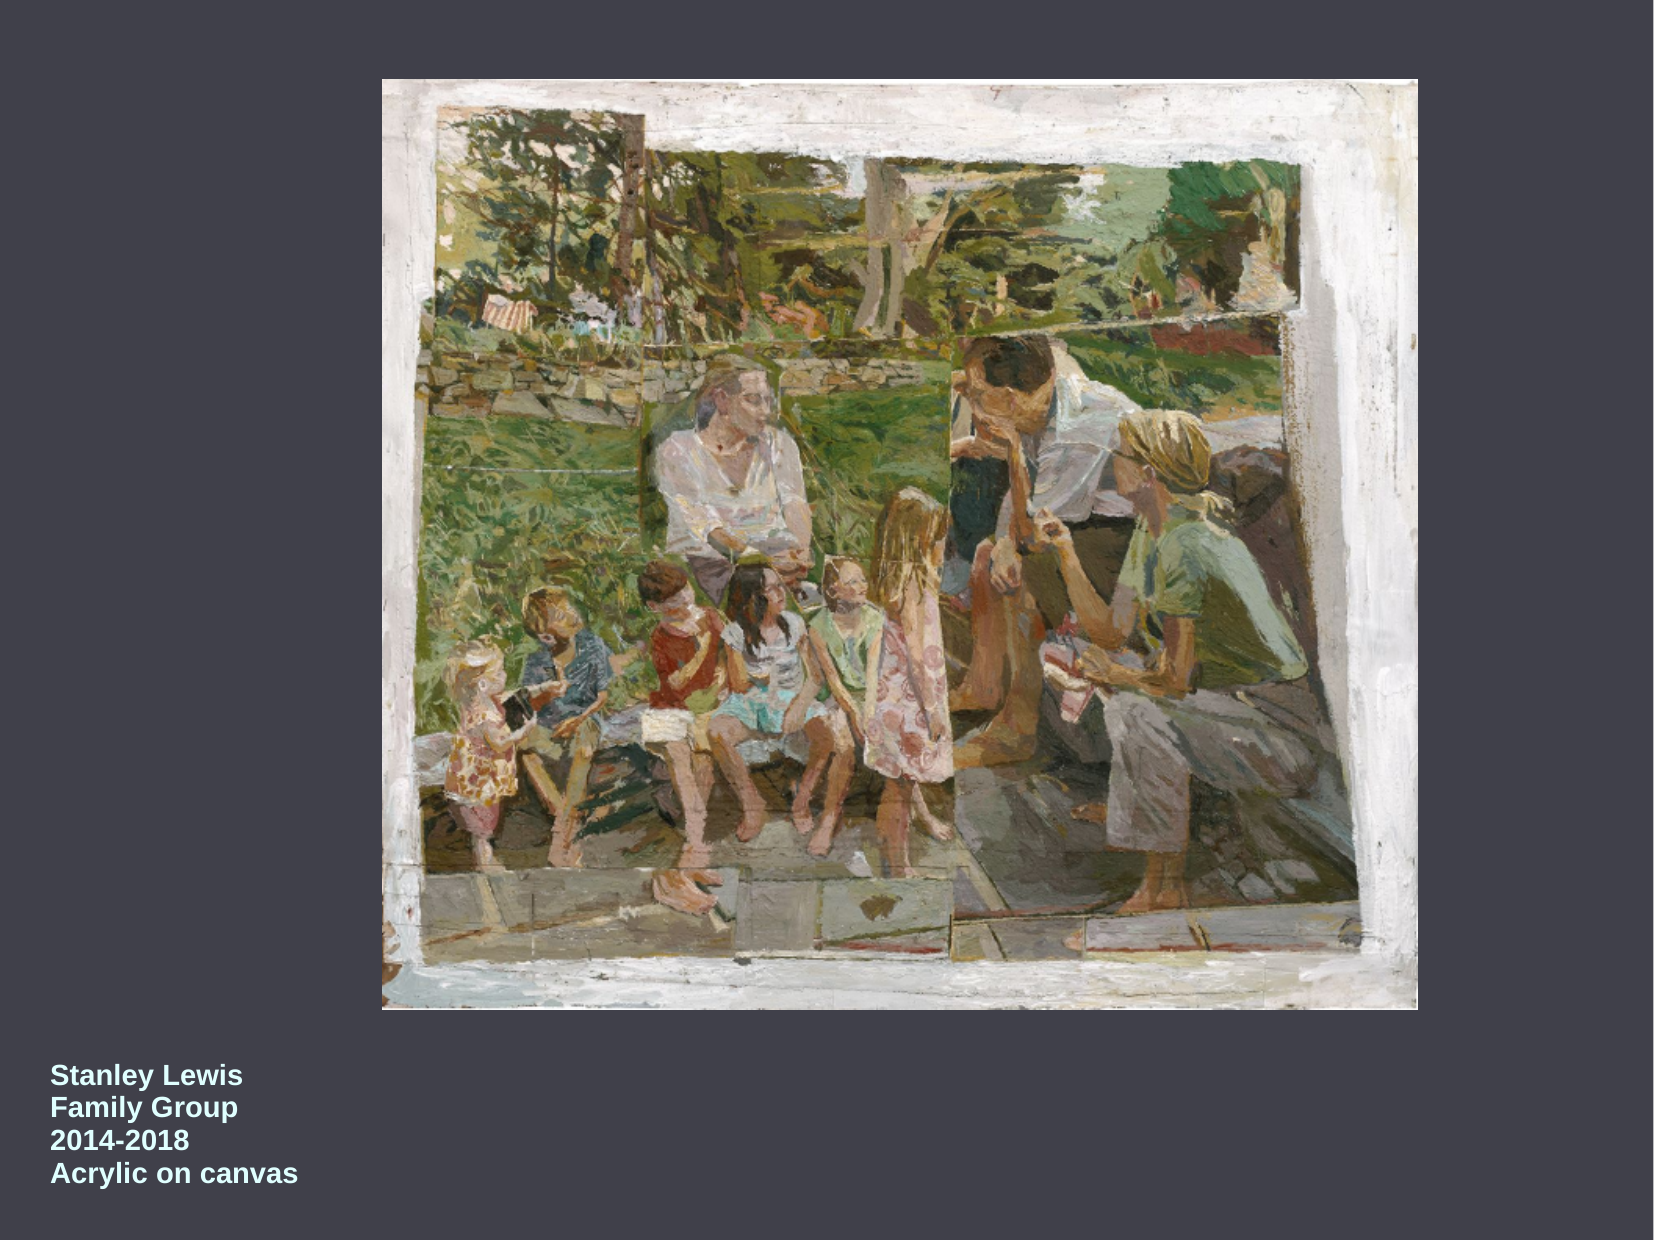

#
Stanley Lewis
Family Group
2014-2018
Acrylic on canvas